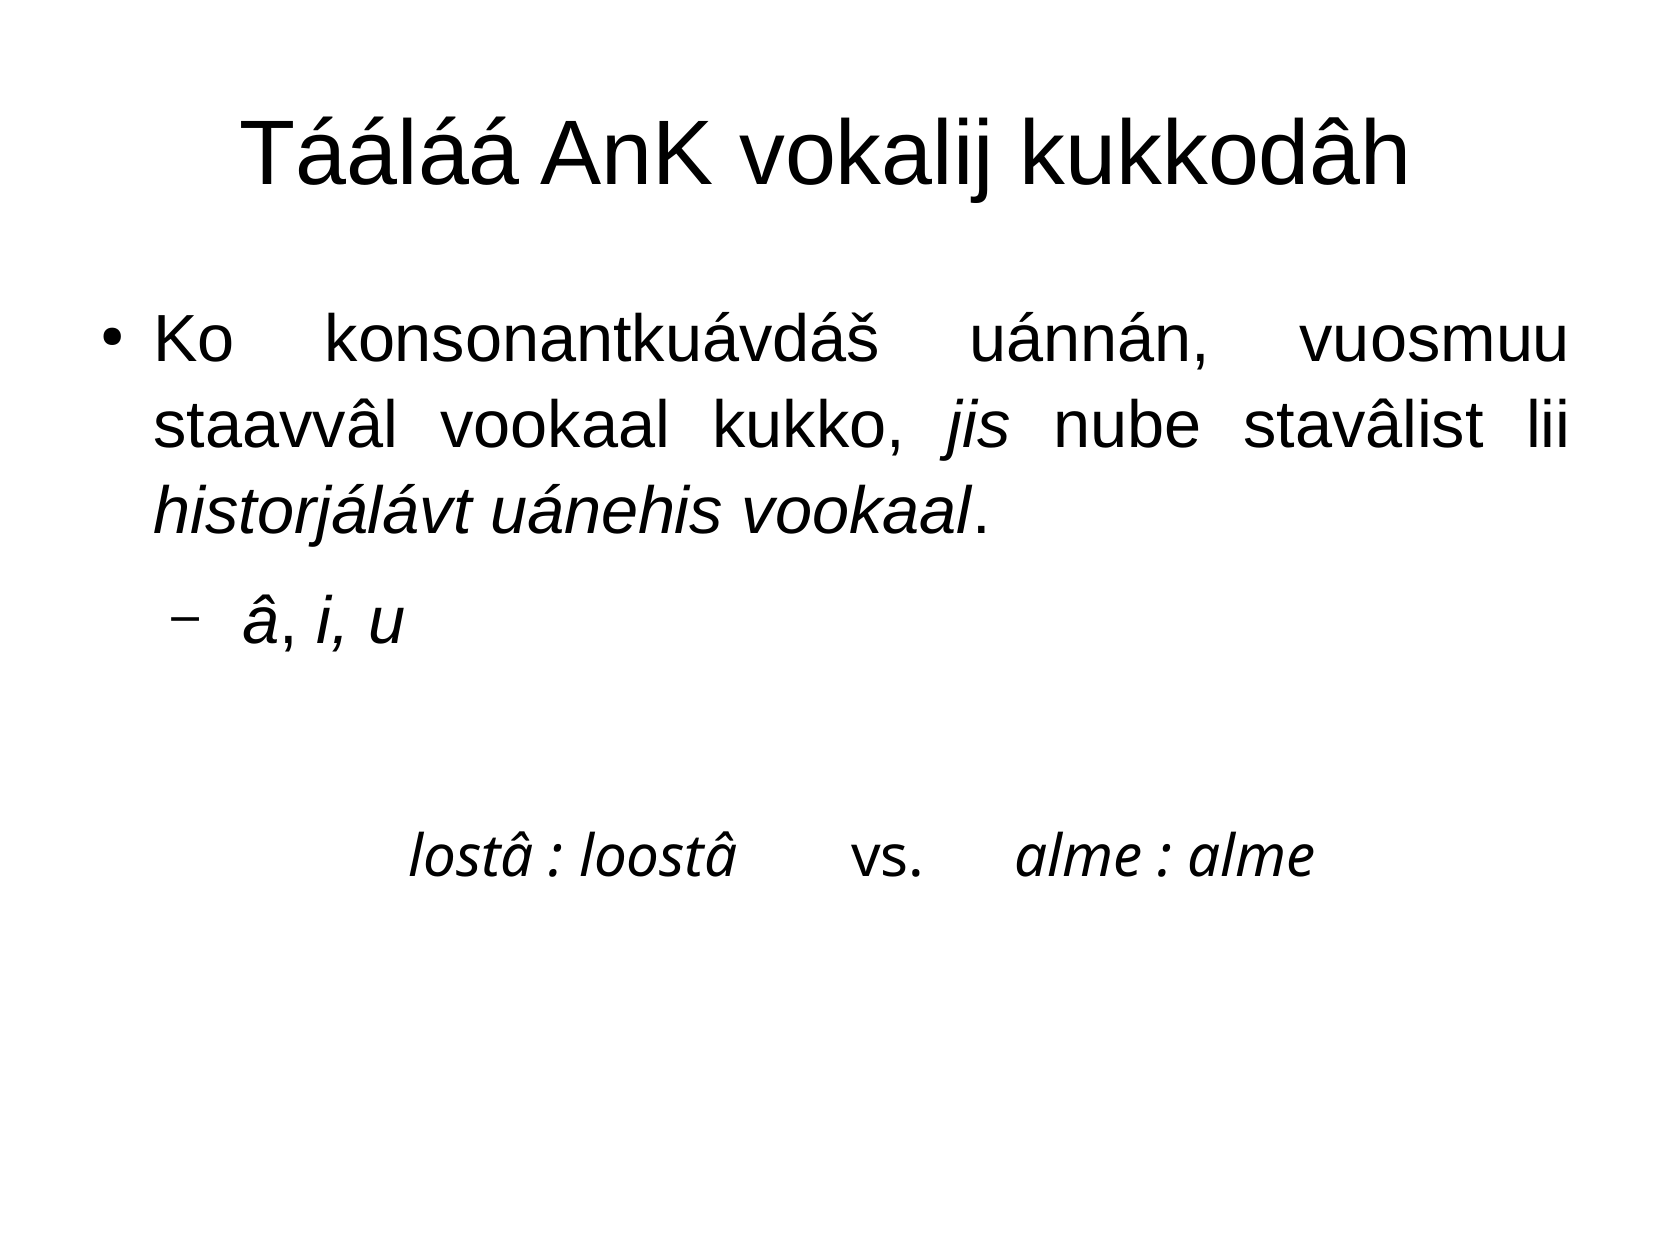

# Tááláá AnK vokalij kukkodâh
Ko konsonantkuávdáš uánnán, vuosmuu staavvâl vookaal kukko, jis nube stavâlist lii historjálávt uánehis vookaal.
 â, i, u
lostâ : loostâ		vs.		 alme : alme